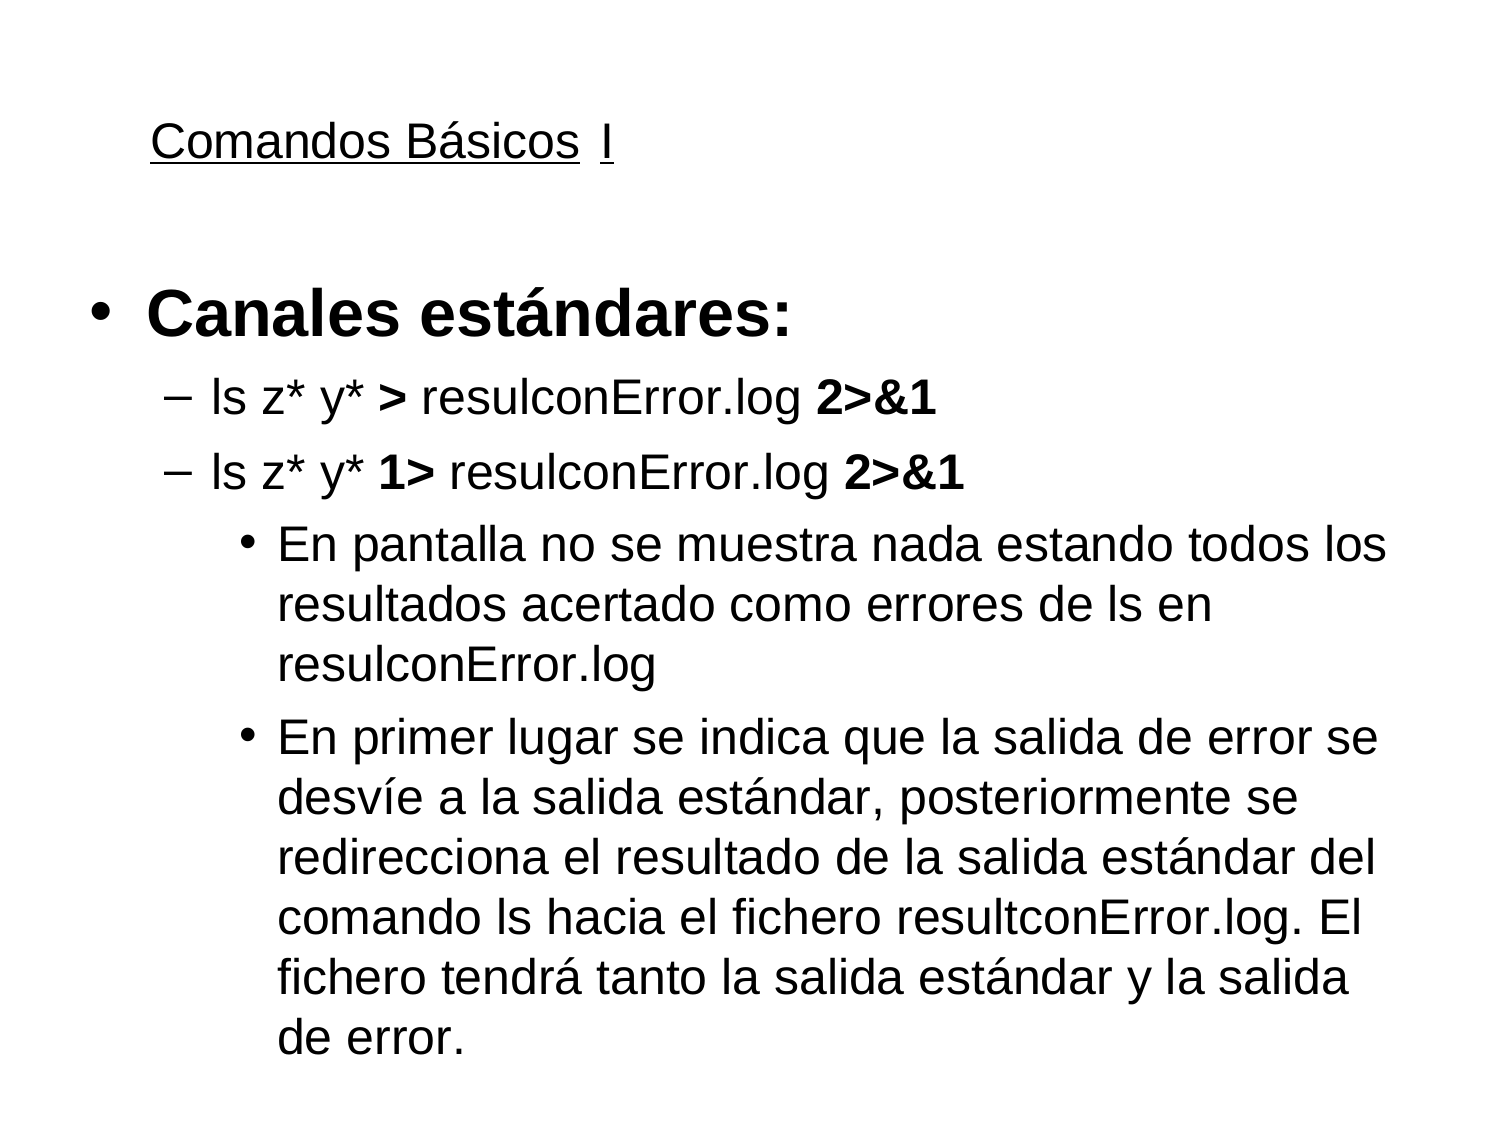

# Comandos Básicos	I
Canales estándares:
ls z* y* > resulconError.log 2>&1
ls z* y* 1> resulconError.log 2>&1
En pantalla no se muestra nada estando todos los resultados acertado como errores de ls en resulconError.log
En primer lugar se indica que la salida de error se desvíe a la salida estándar, posteriormente se redirecciona el resultado de la salida estándar del comando ls hacia el fichero resultconError.log. El fichero tendrá tanto la salida estándar y la salida de error.